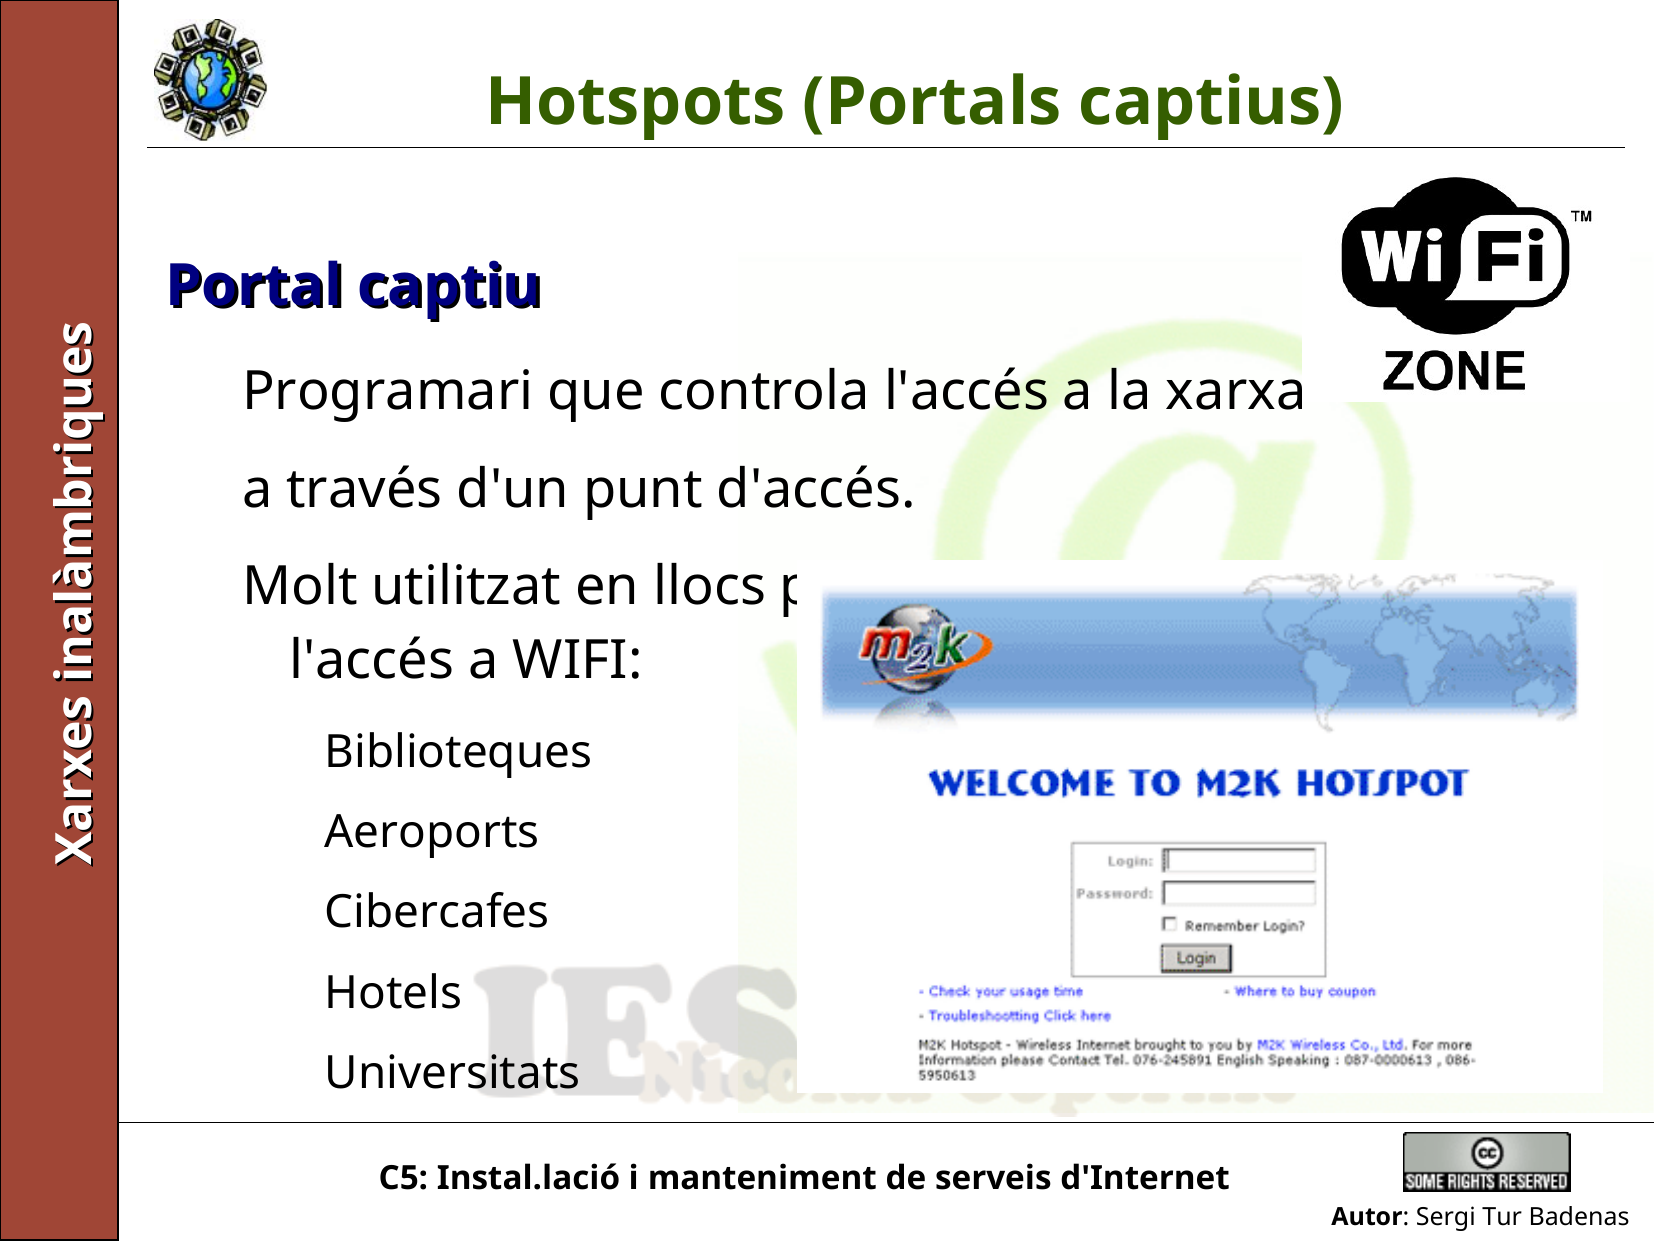

# Hotspots (Portals captius)
Portal captiu
Programari que controla l'accés a la xarxa
a través d'un punt d'accés.
Molt utilitzat en llocs públics/privats per controlar l'accés a WIFI:
Biblioteques
Aeroports
Cibercafes
Hotels
Universitats